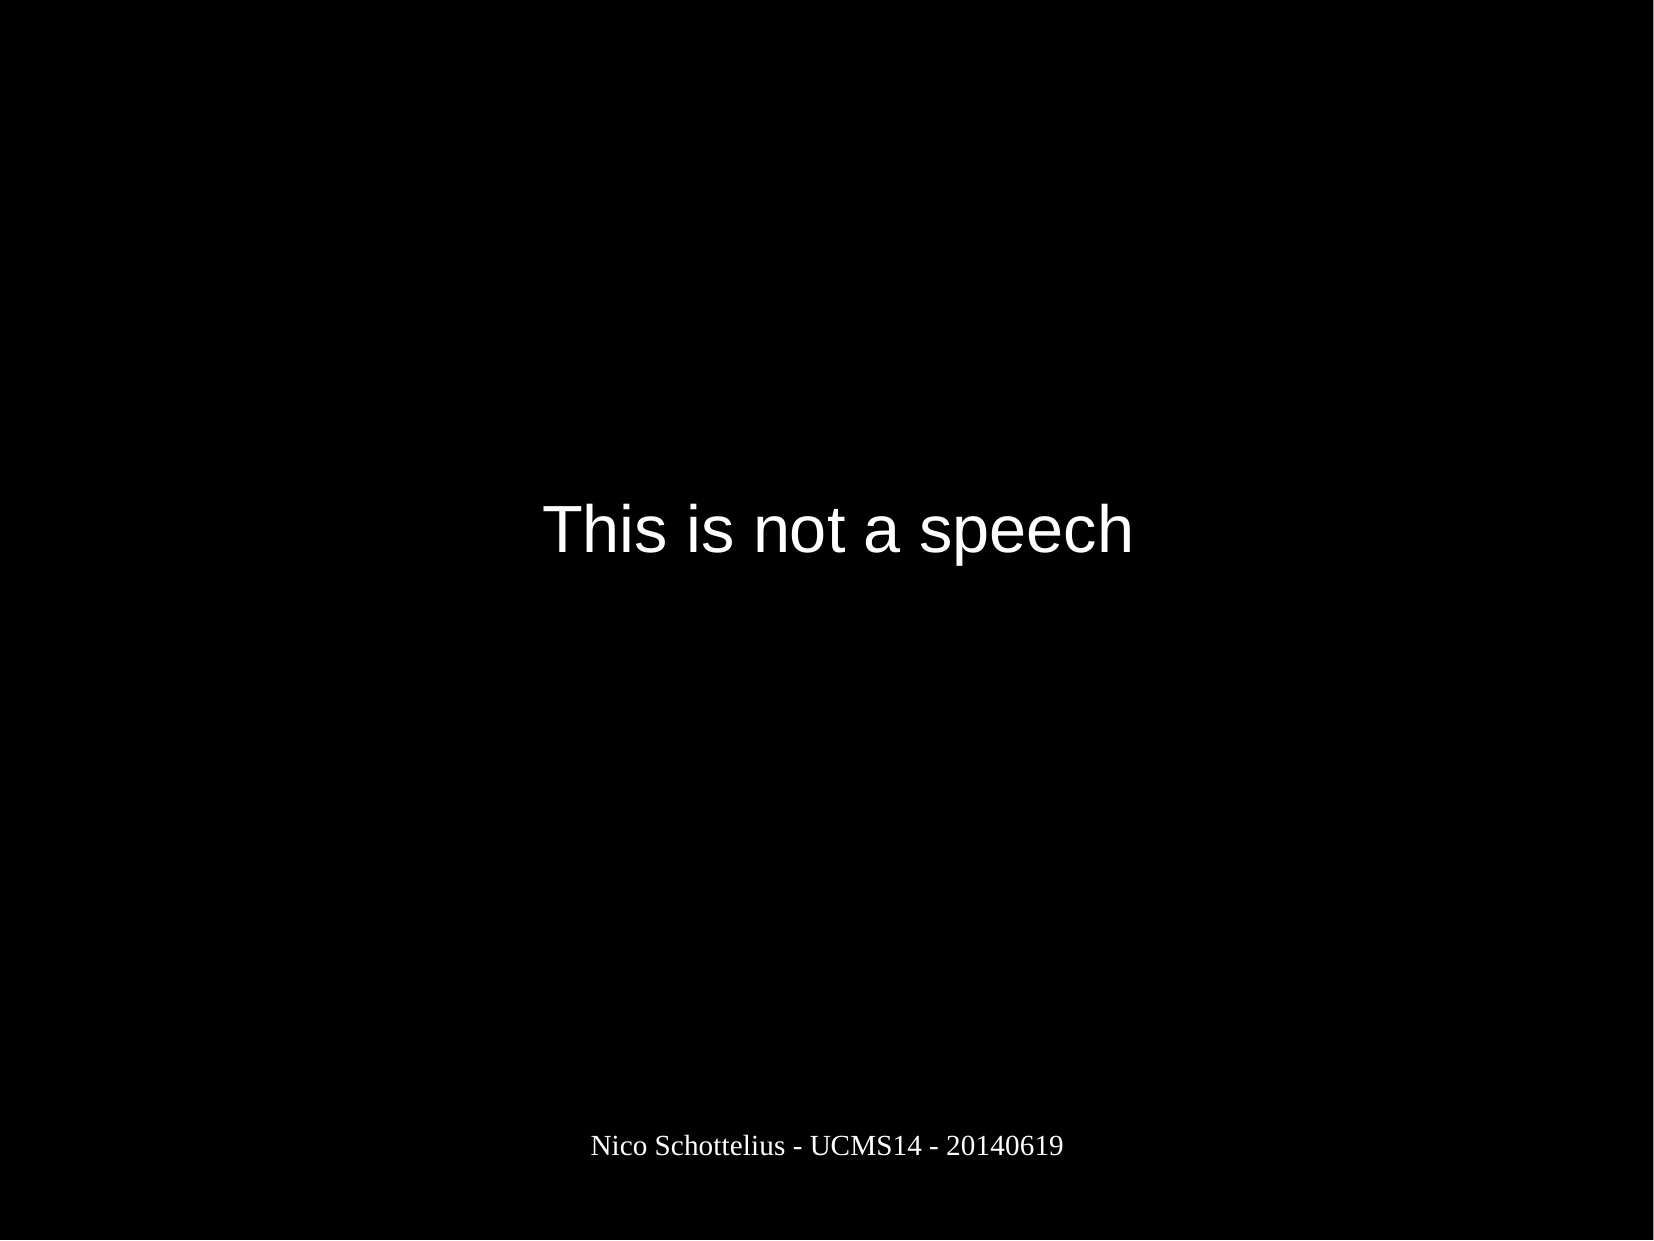

# This is not a speech
Nico Schottelius - UCMS14 - 20140619